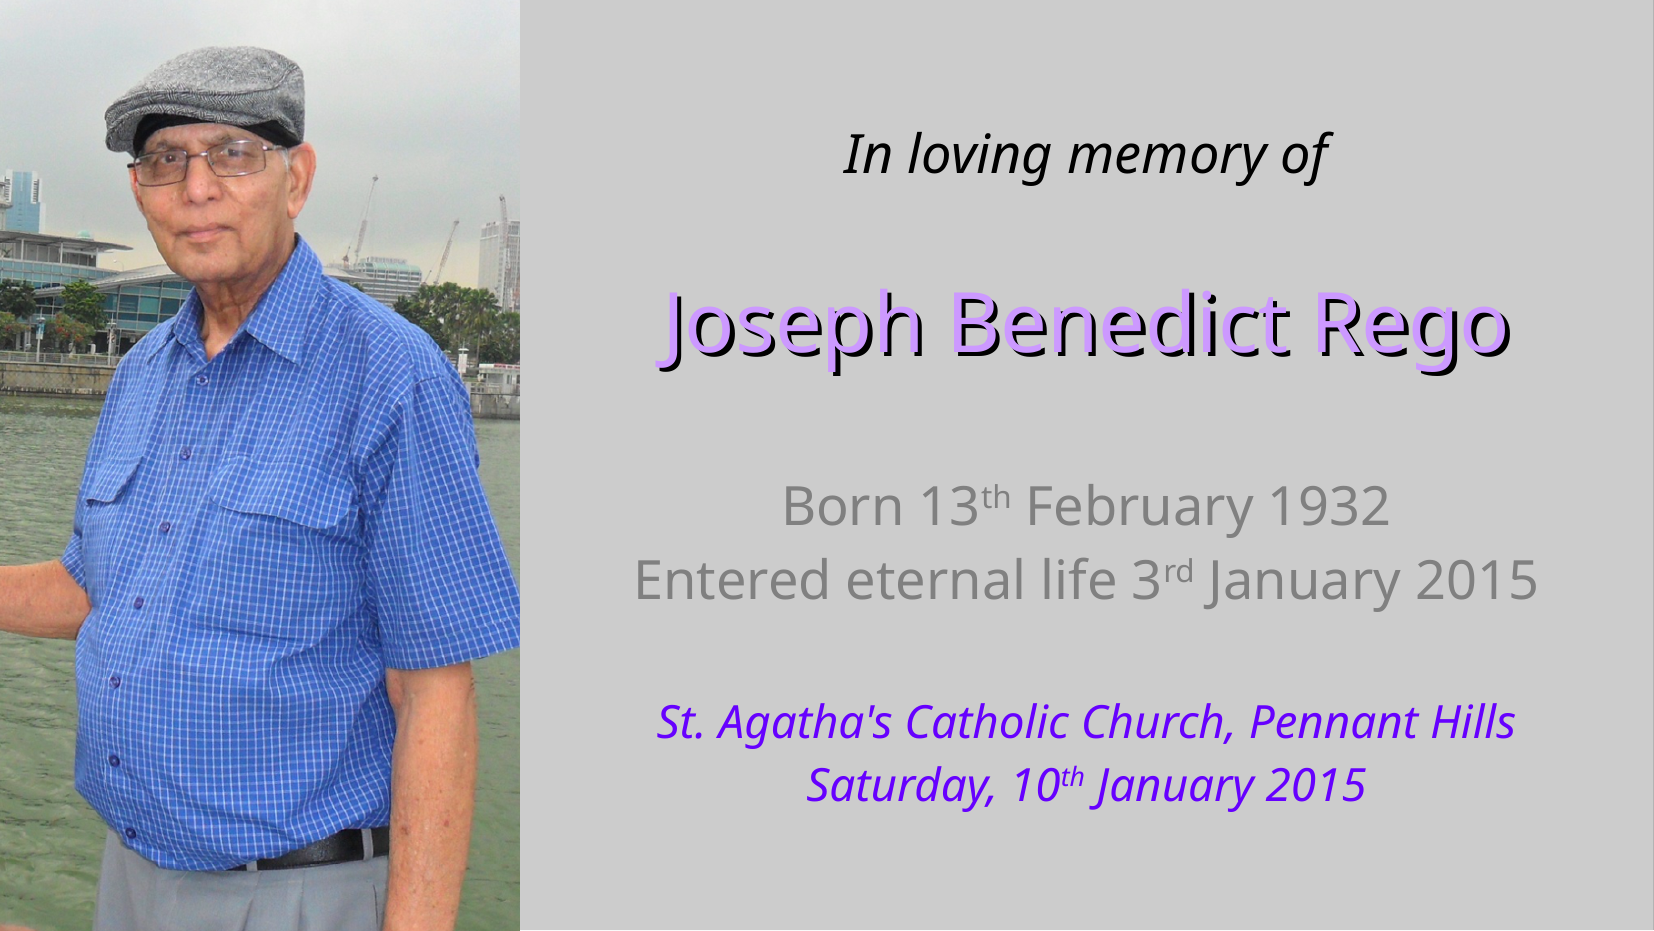

# In loving memory of Joseph Benedict Rego Born 13th February 1932 Entered eternal life 3rd January 2015 St. Agatha's Catholic Church, Pennant Hills Saturday, 10th January 2015